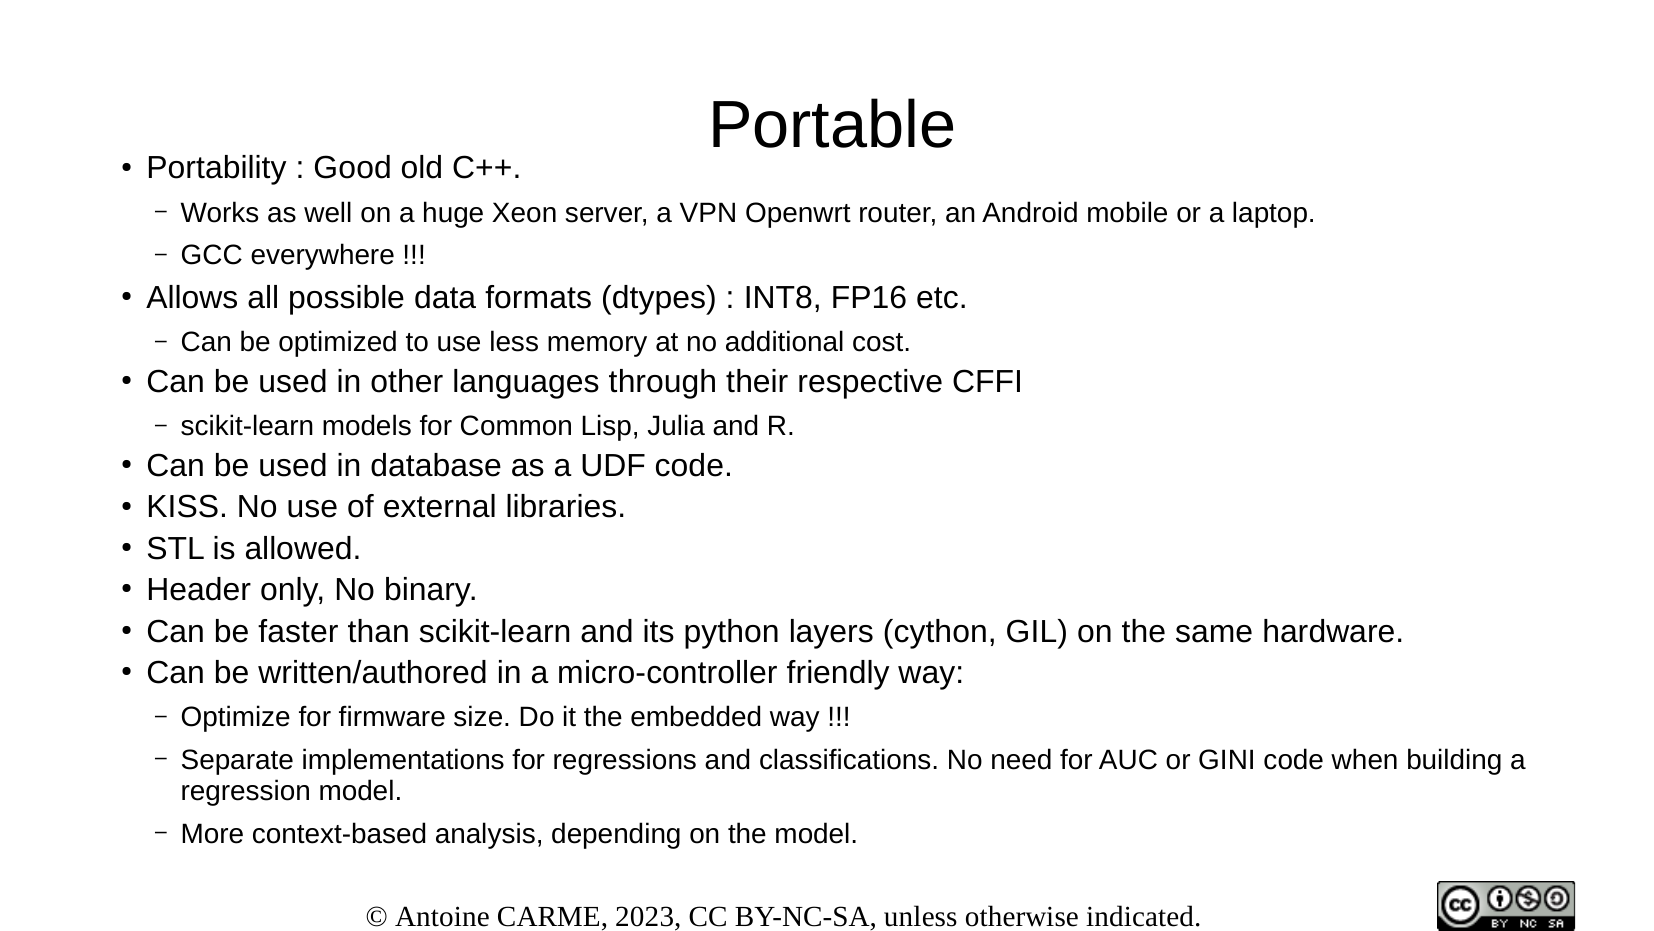

# Portable
Portability : Good old C++.
Works as well on a huge Xeon server, a VPN Openwrt router, an Android mobile or a laptop.
GCC everywhere !!!
Allows all possible data formats (dtypes) : INT8, FP16 etc.
Can be optimized to use less memory at no additional cost.
Can be used in other languages through their respective CFFI
scikit-learn models for Common Lisp, Julia and R.
Can be used in database as a UDF code.
KISS. No use of external libraries.
STL is allowed.
Header only, No binary.
Can be faster than scikit-learn and its python layers (cython, GIL) on the same hardware.
Can be written/authored in a micro-controller friendly way:
Optimize for firmware size. Do it the embedded way !!!
Separate implementations for regressions and classifications. No need for AUC or GINI code when building a regression model.
More context-based analysis, depending on the model.